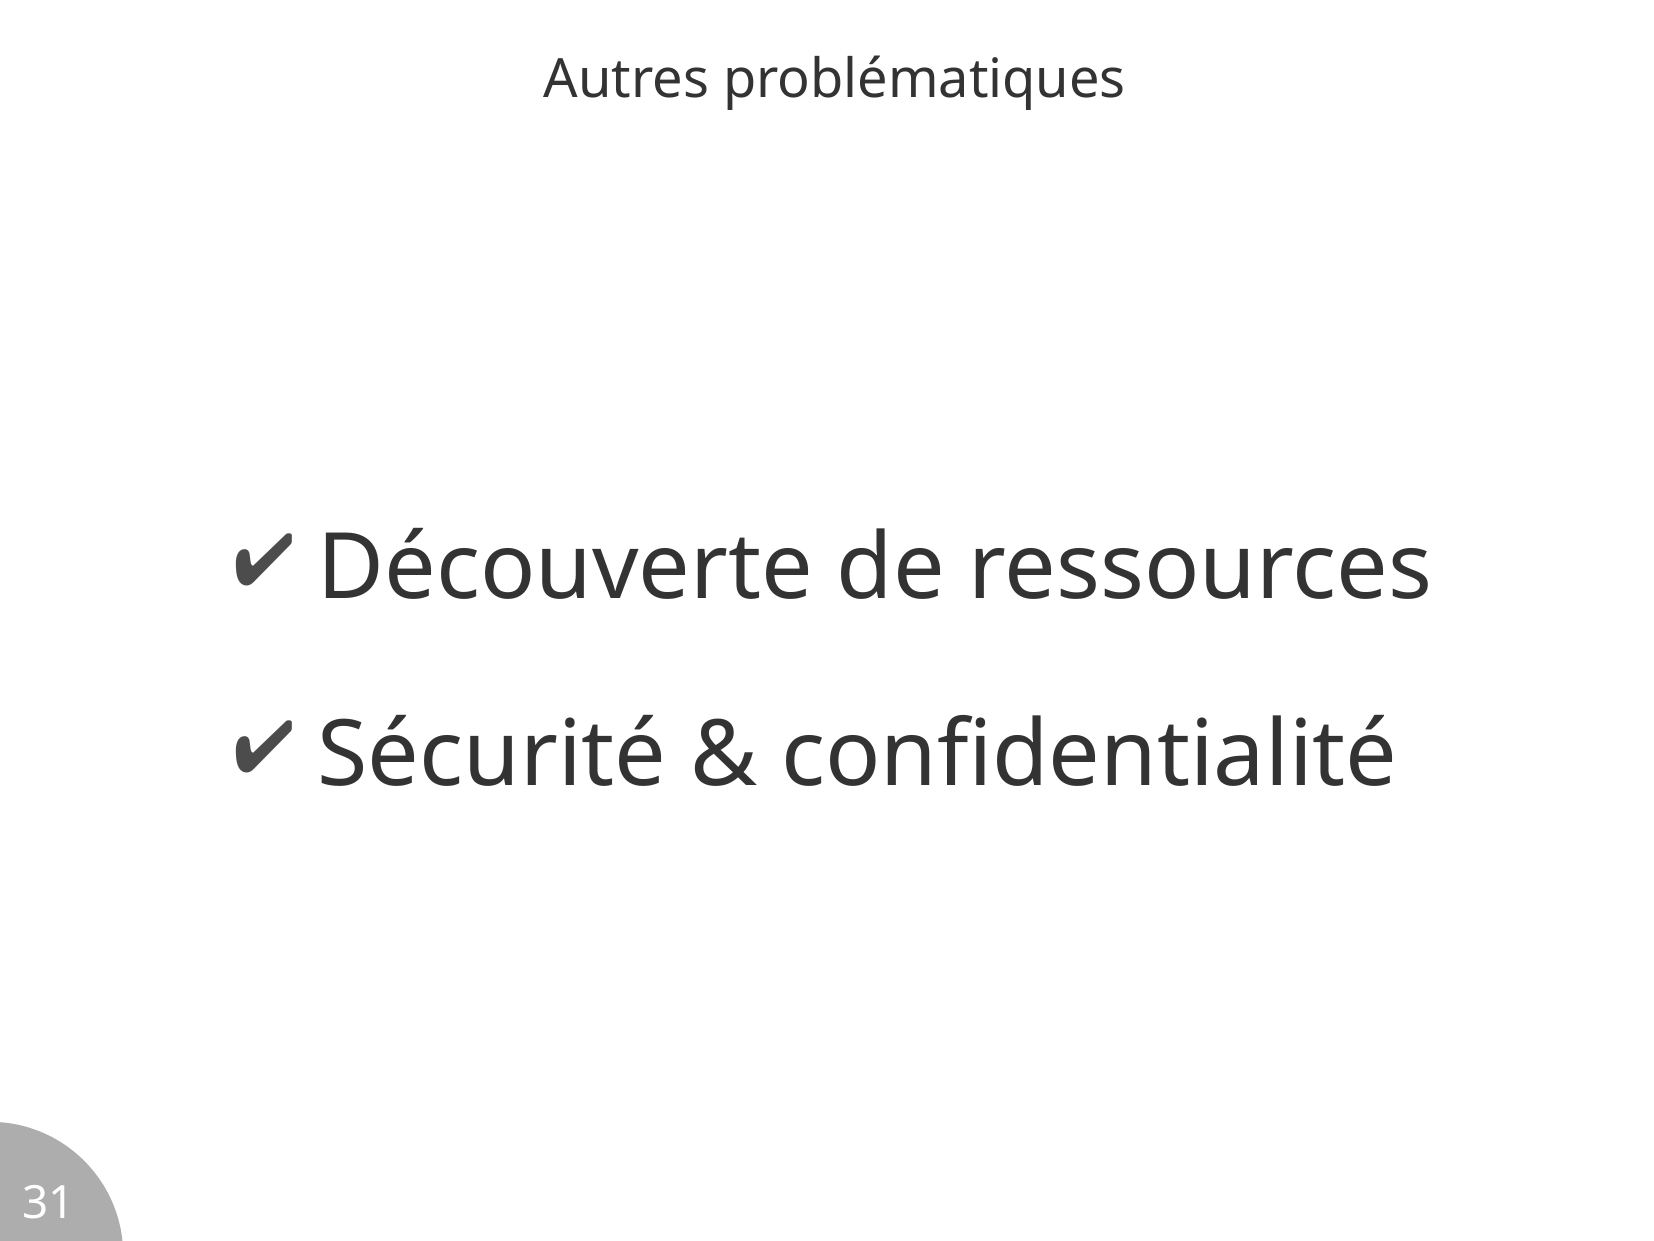

Autres problématiques
# Découverte de ressources
Sécurité & confidentialité
31